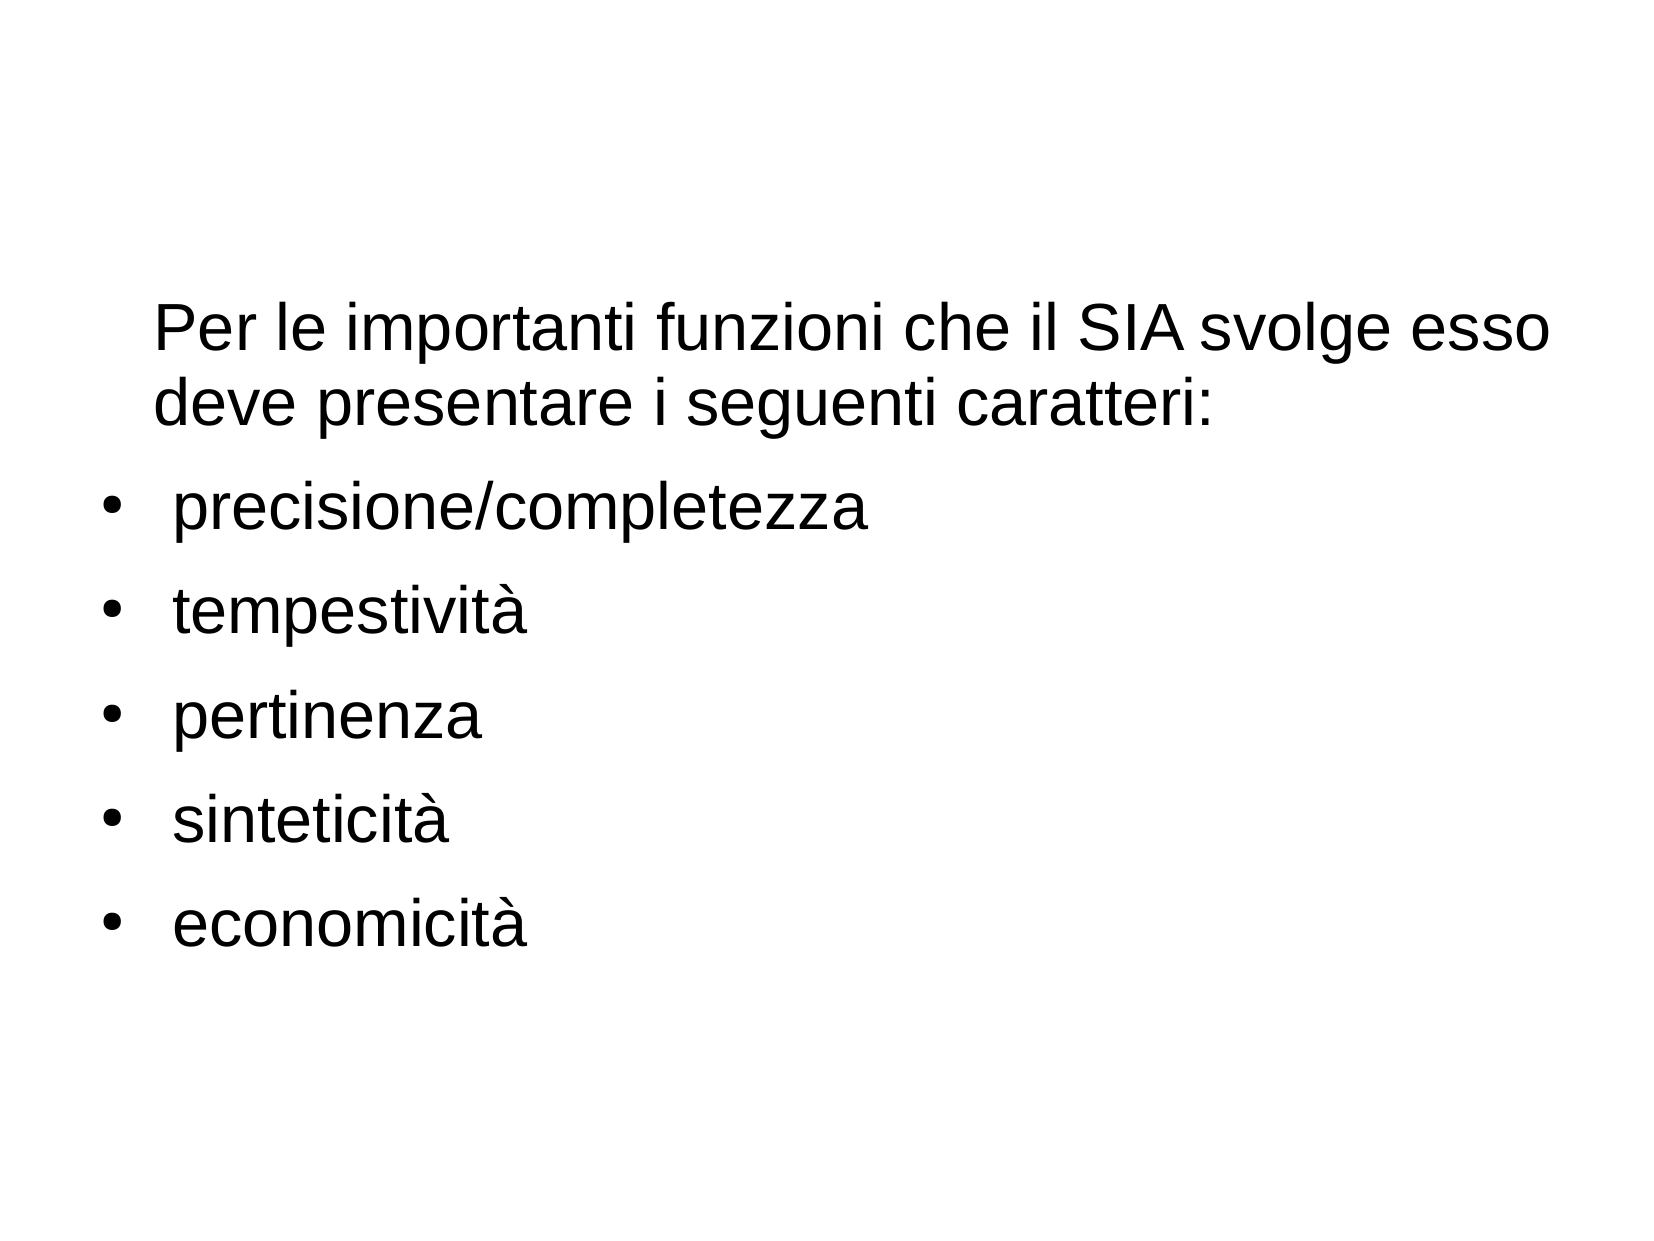

# Per le importanti funzioni che il SIA svolge esso deve presentare i seguenti caratteri:
 precisione/completezza
 tempestività
 pertinenza
 sinteticità
 economicità